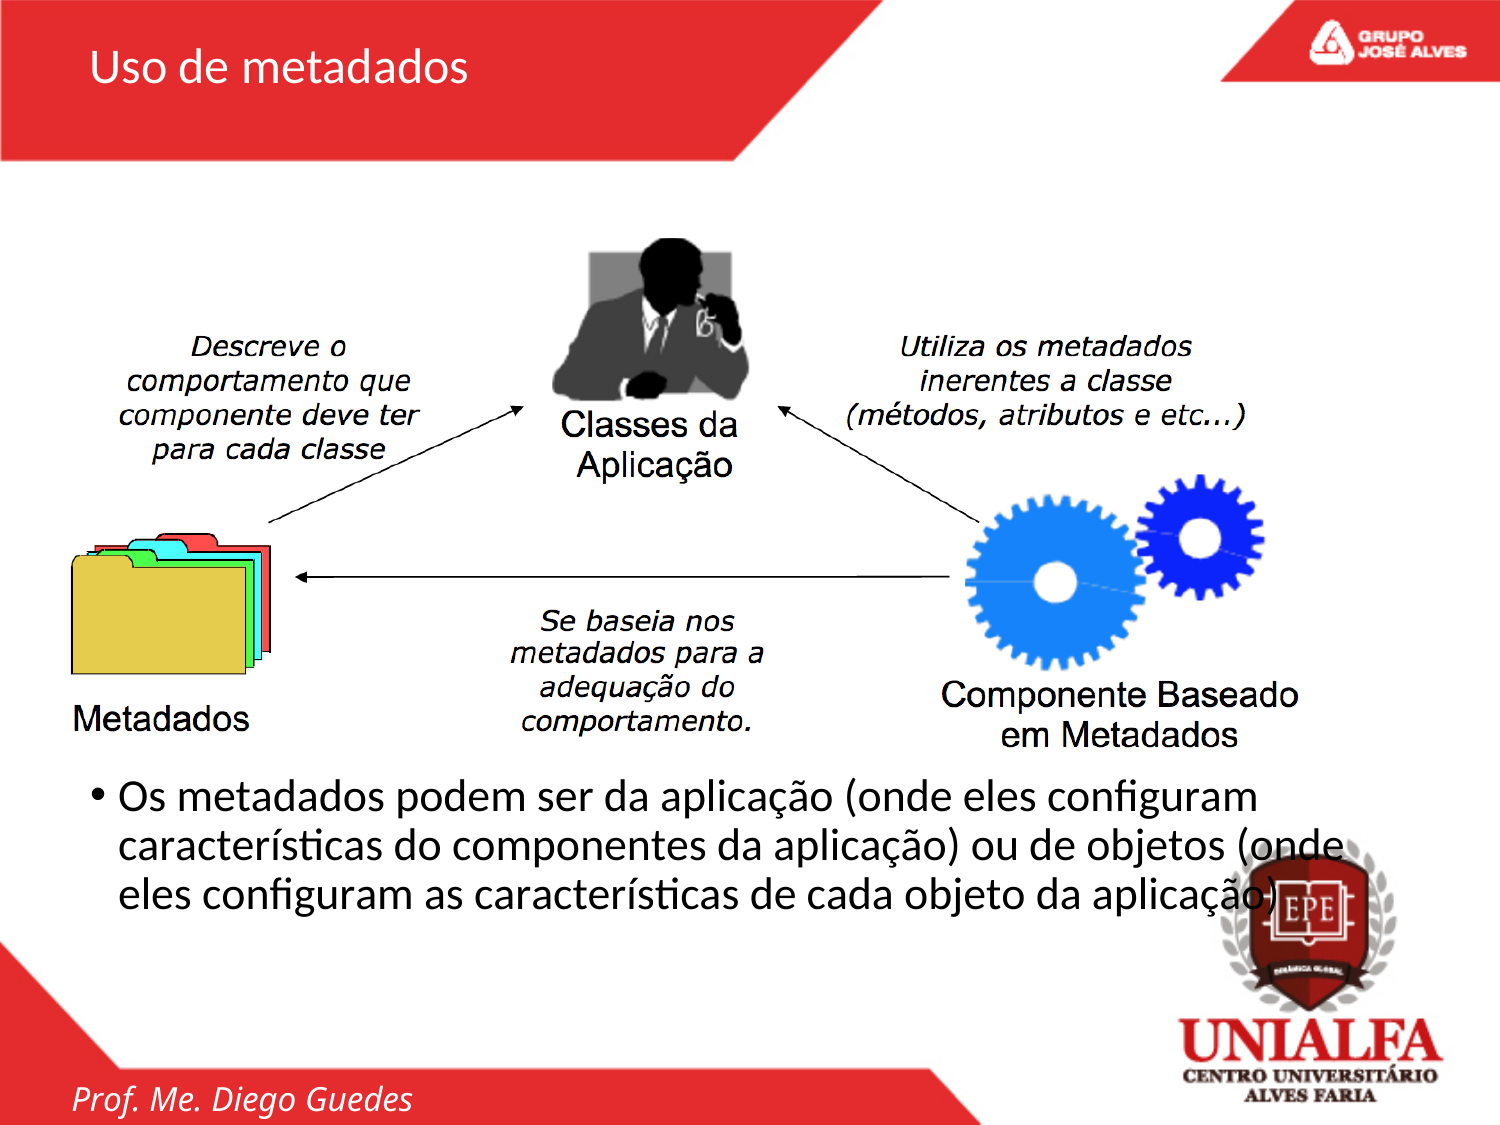

Uso de metadados
# Os metadados podem ser da aplicação (onde eles configuram características do componentes da aplicação) ou de objetos (onde eles configuram as características de cada objeto da aplicação)
Prof. Me. Diego Guedes